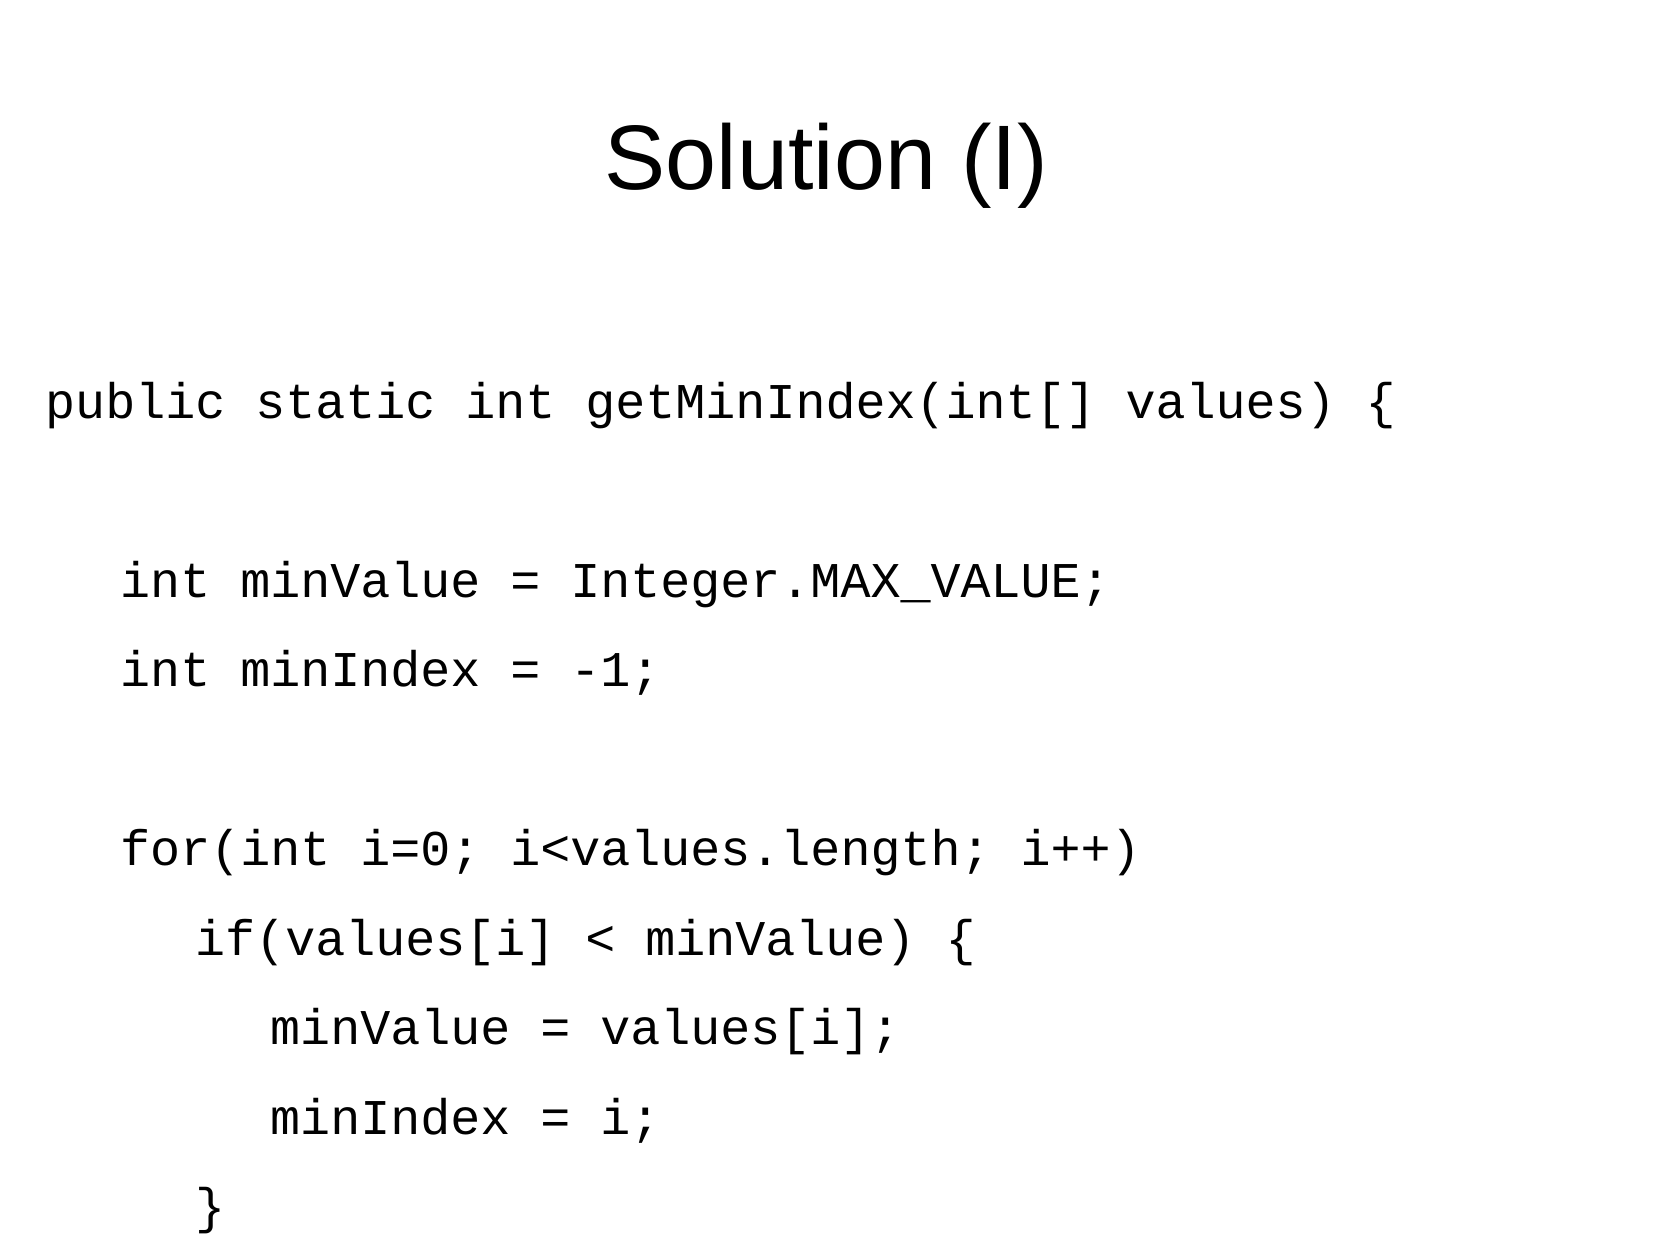

Solution (I)
# public static int getMinIndex(int[] values) {
	int minValue = Integer.MAX_VALUE;
	int minIndex = -1;
	for(int i=0; i<values.length; i++)
		if(values[i] < minValue) {
			minValue = values[i];
			minIndex = i;
		}
	return minIndex;
}